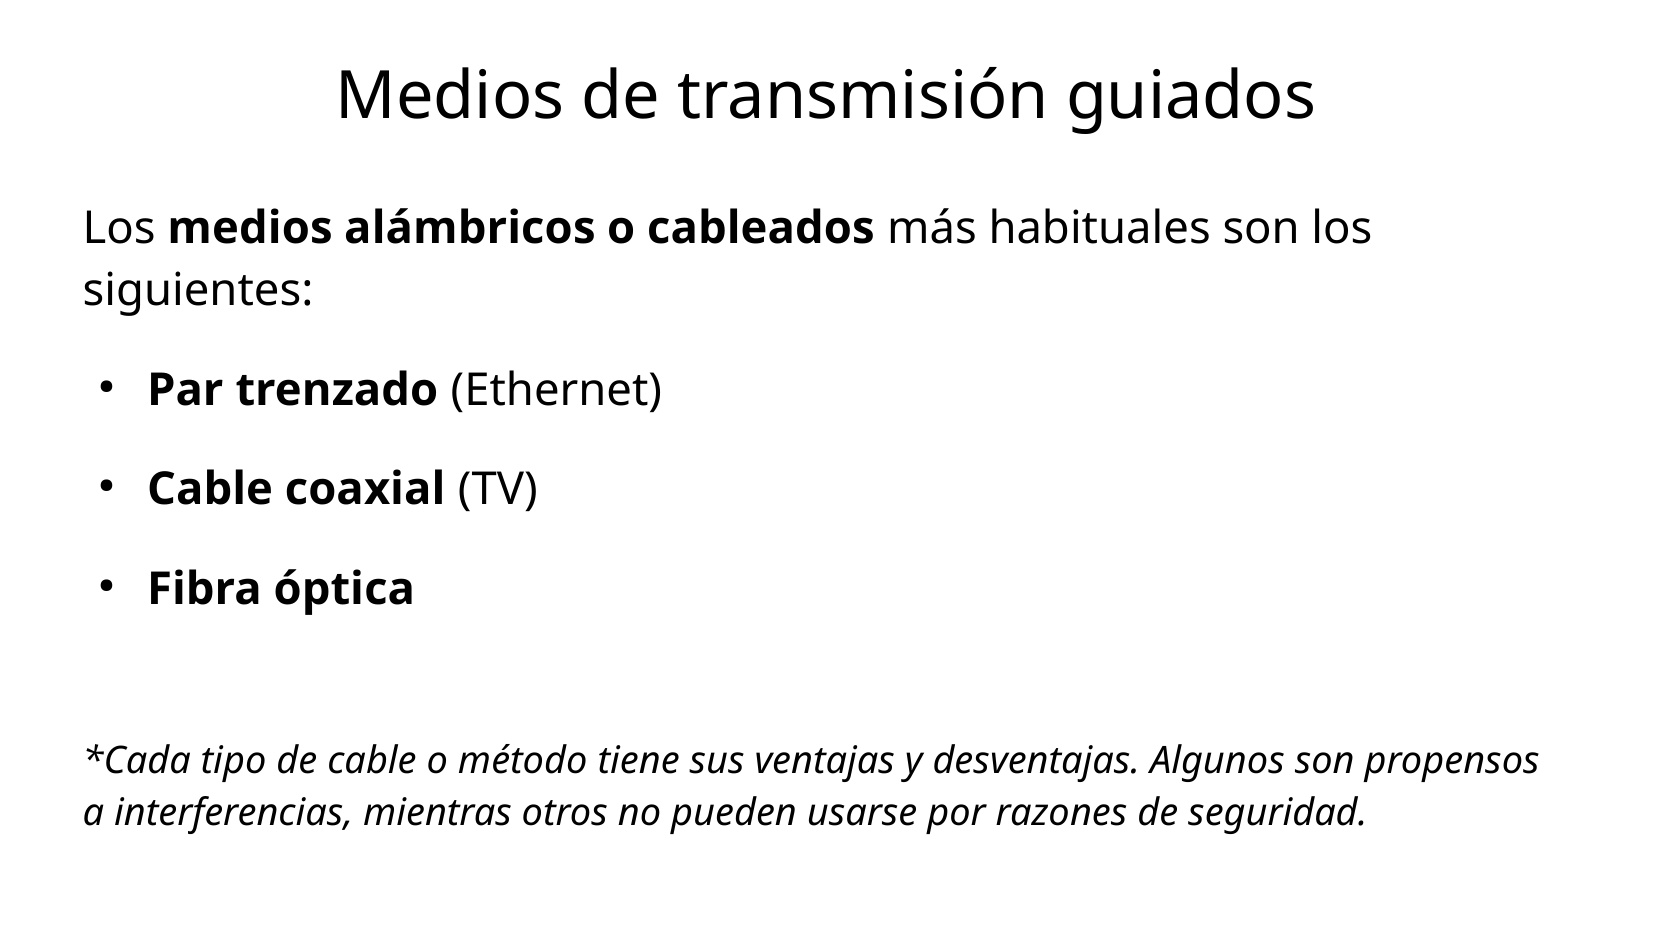

# Medios de transmisión guiados
Los medios alámbricos o cableados más habituales son los siguientes:
Par trenzado (Ethernet)
Cable coaxial (TV)
Fibra óptica
*Cada tipo de cable o método tiene sus ventajas y desventajas. Algunos son propensos a interferencias, mientras otros no pueden usarse por razones de seguridad.